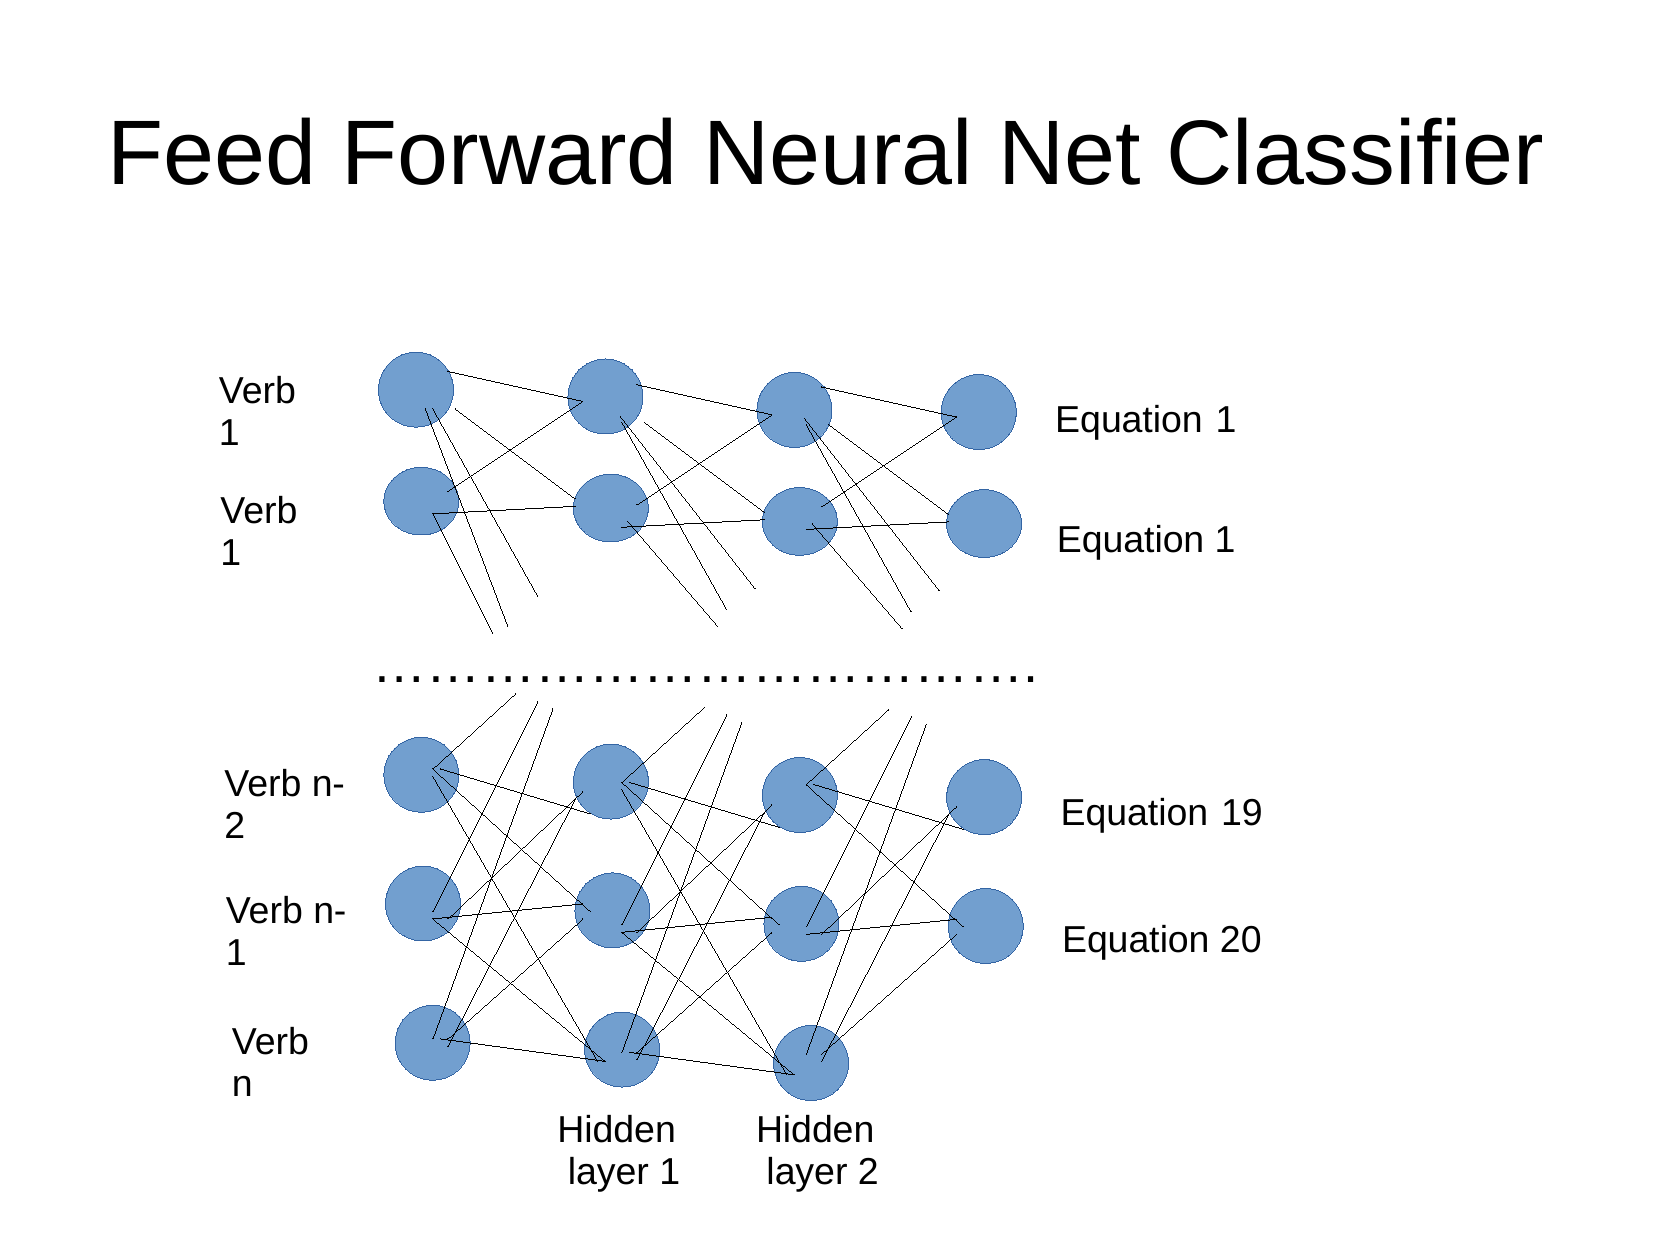

# Feed Forward Neural Net Classifier
Verb 1
Equation	 1
Verb 1
Equation 1
……………………………….
Verb n-2
Equation	 19
Verb n-1
Equation 20
Verb n
Hidden
 layer 1
Hidden
 layer 2